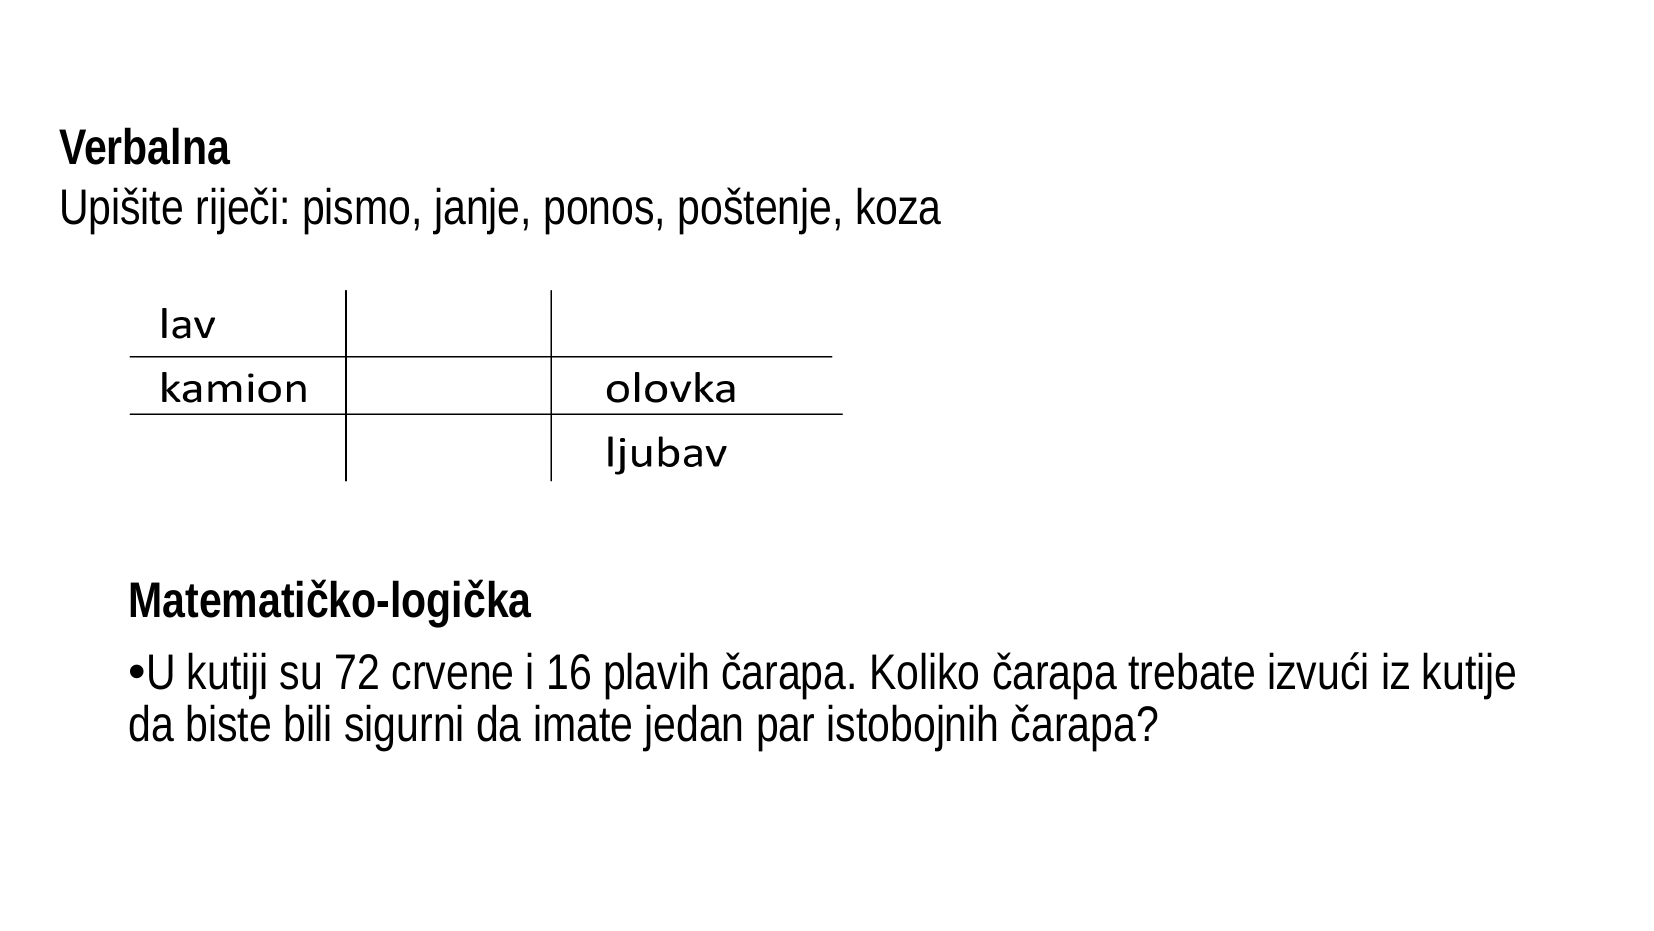

Verbalna
Upišite riječi: pismo, janje, ponos, poštenje, koza
Matematičko-logička
U kutiji su 72 crvene i 16 plavih čarapa. Koliko čarapa trebate izvući iz kutije da biste bili sigurni da imate jedan par istobojnih čarapa?